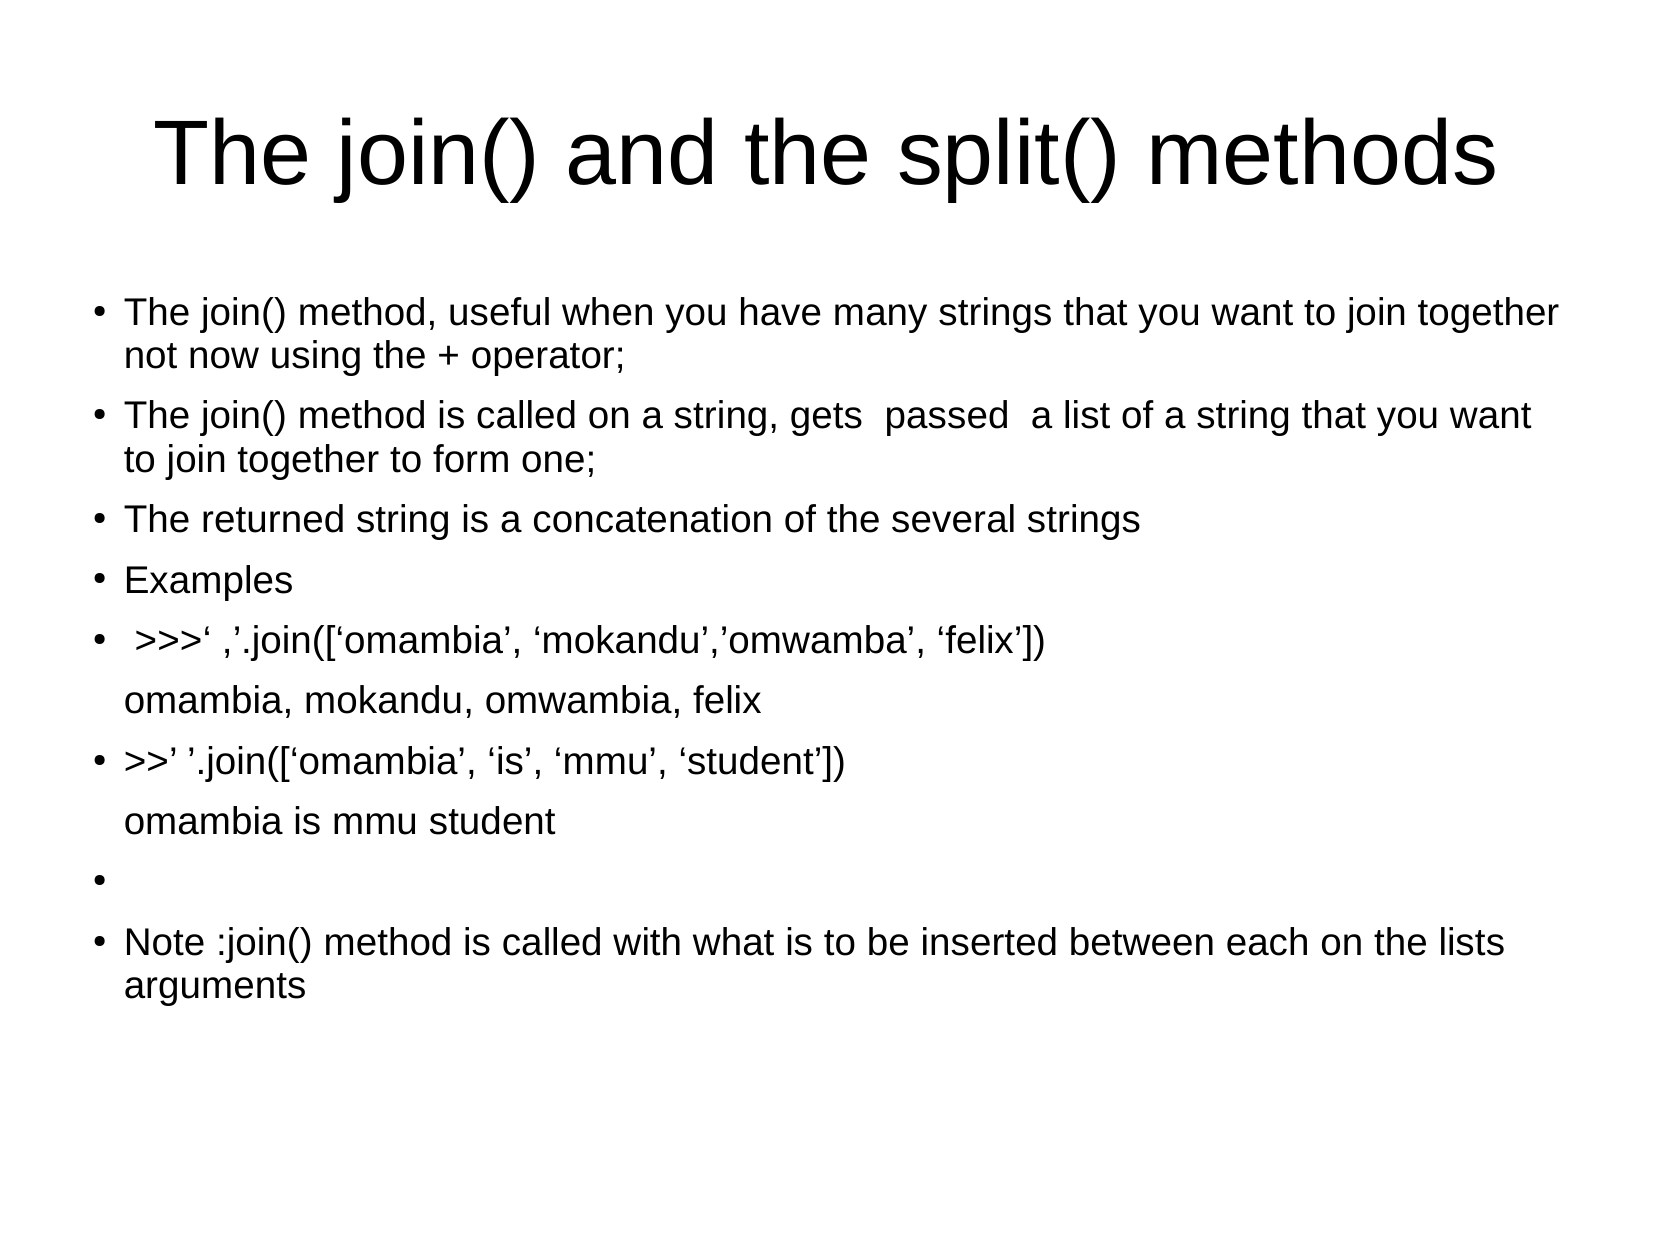

# The join() and the split() methods
The join() method, useful when you have many strings that you want to join together not now using the + operator;
The join() method is called on a string, gets passed a list of a string that you want to join together to form one;
The returned string is a concatenation of the several strings
Examples
 >>>‘ ,’.join([‘omambia’, ‘mokandu’,’omwamba’, ‘felix’])
omambia, mokandu, omwambia, felix
>>’ ’.join([‘omambia’, ‘is’, ‘mmu’, ‘student’])
omambia is mmu student
Note :join() method is called with what is to be inserted between each on the lists arguments